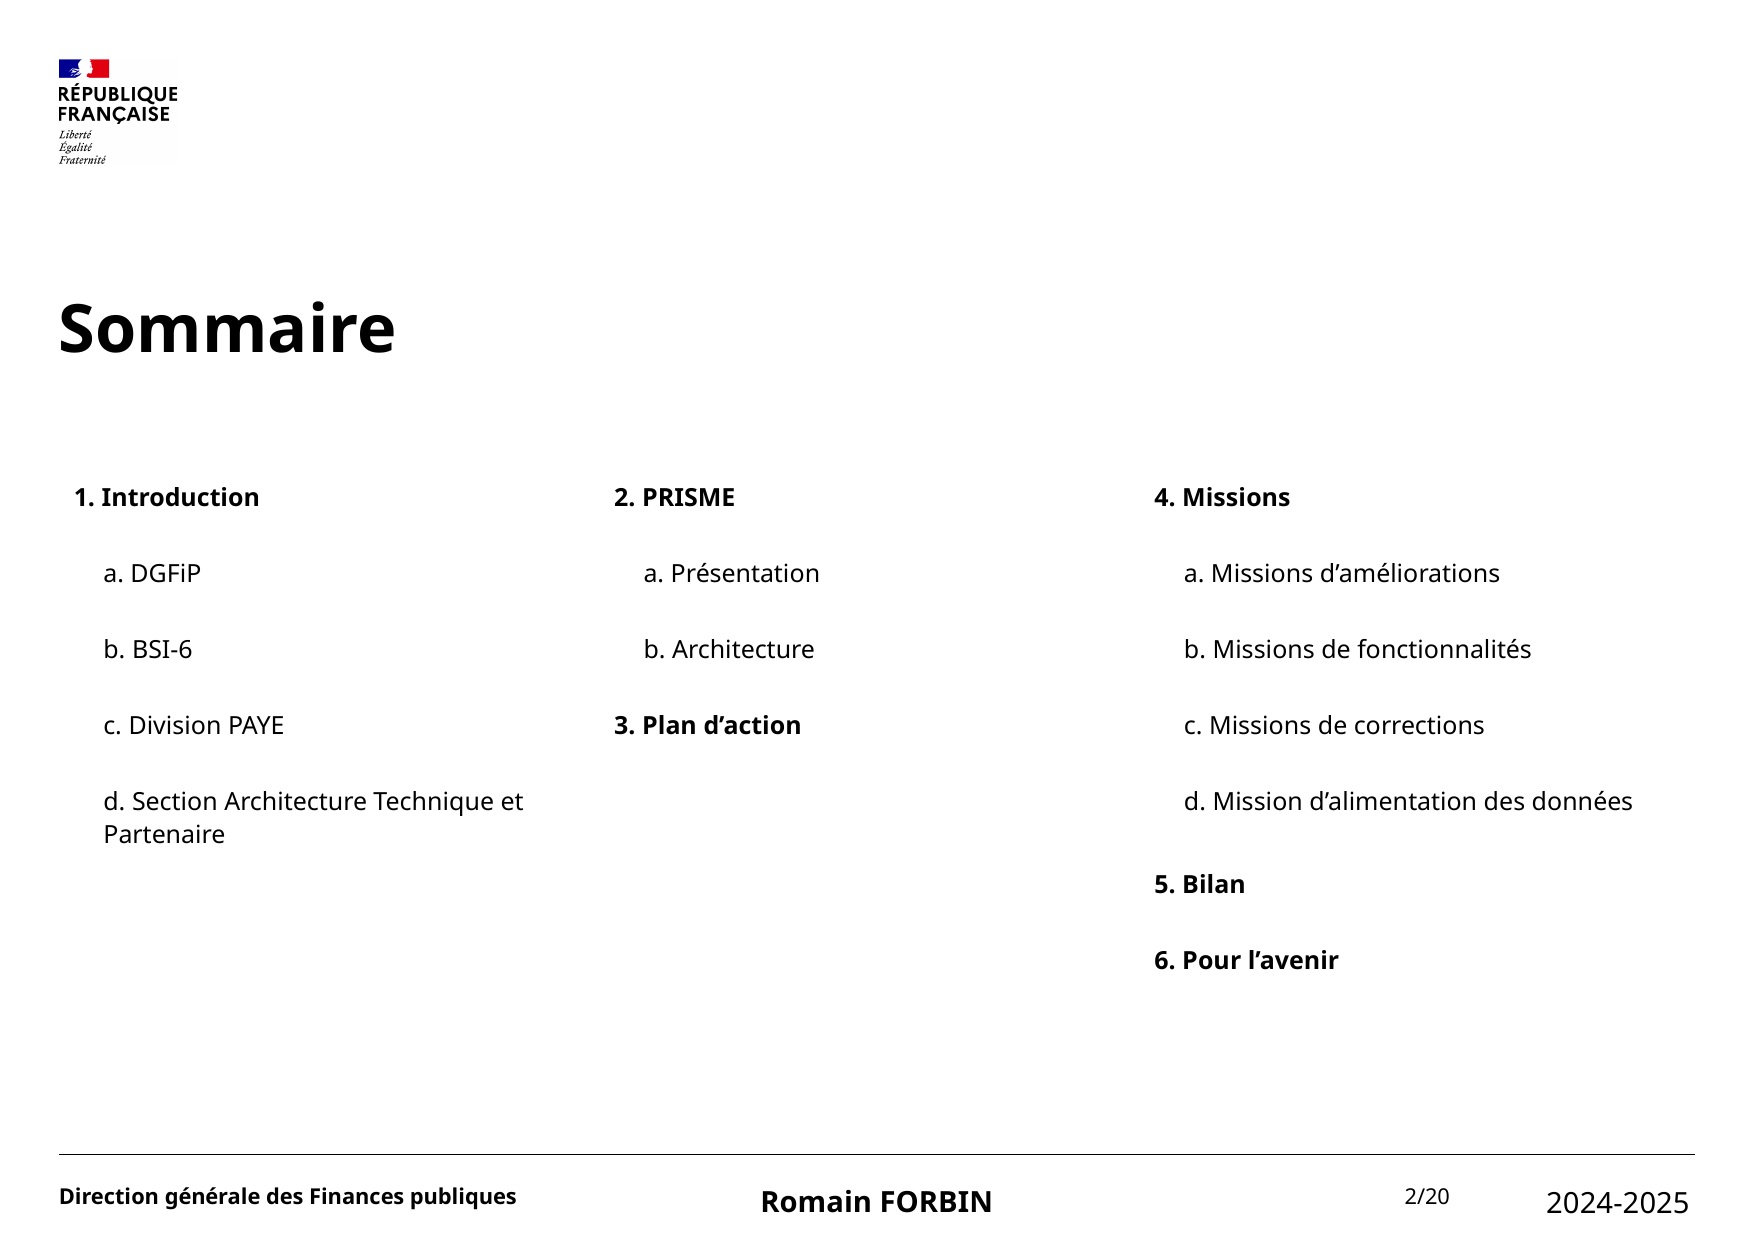

Sommaire
| 1. Introduction | 2. PRISME | 4. Missions |
| --- | --- | --- |
| a. DGFiP | a. Présentation | a. Missions d’améliorations |
| b. BSI-6 | b. Architecture | b. Missions de fonctionnalités |
| c. Division PAYE | 3. Plan d’action | c. Missions de corrections |
| d. Section Architecture Technique et Partenaire | | d. Mission d’alimentation des données |
| | | 5. Bilan |
| | | 6. Pour l’avenir |